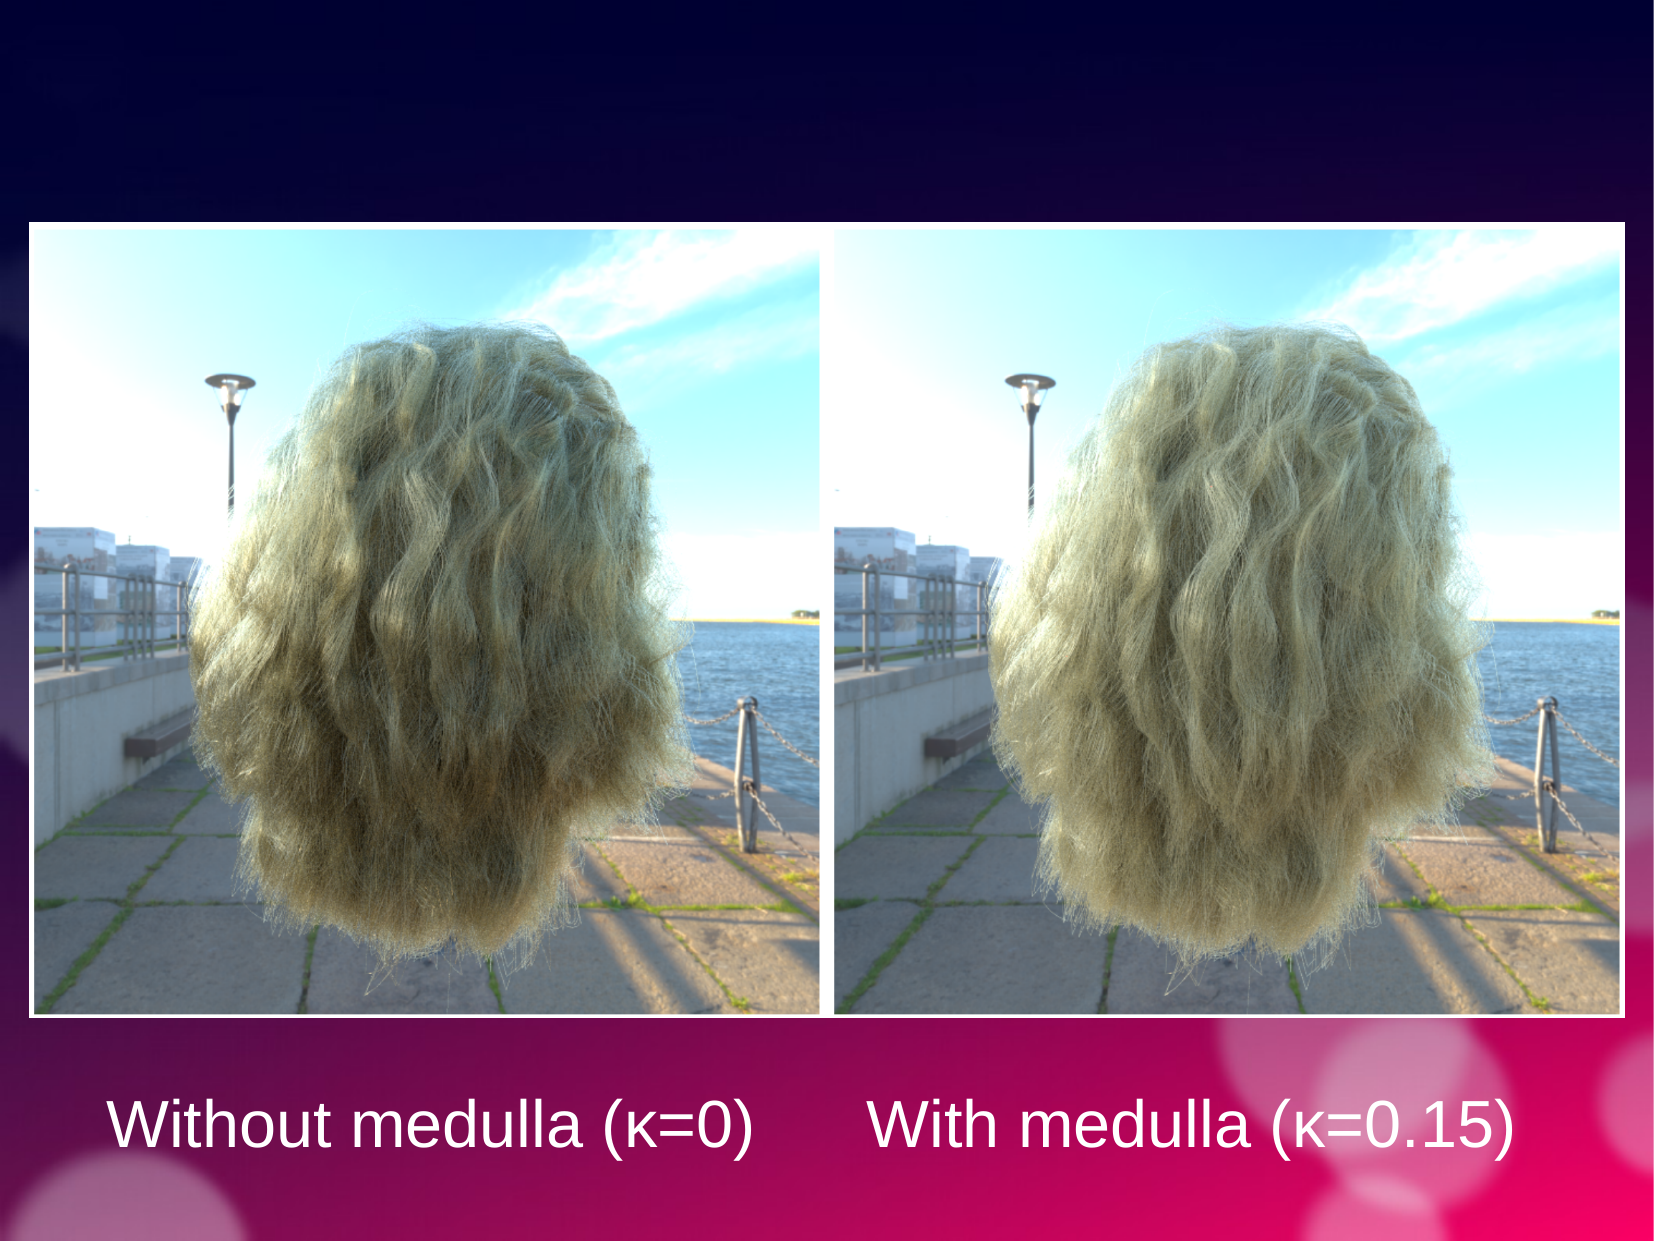

# Without medulla (κ=0) With medulla (κ=0.15)